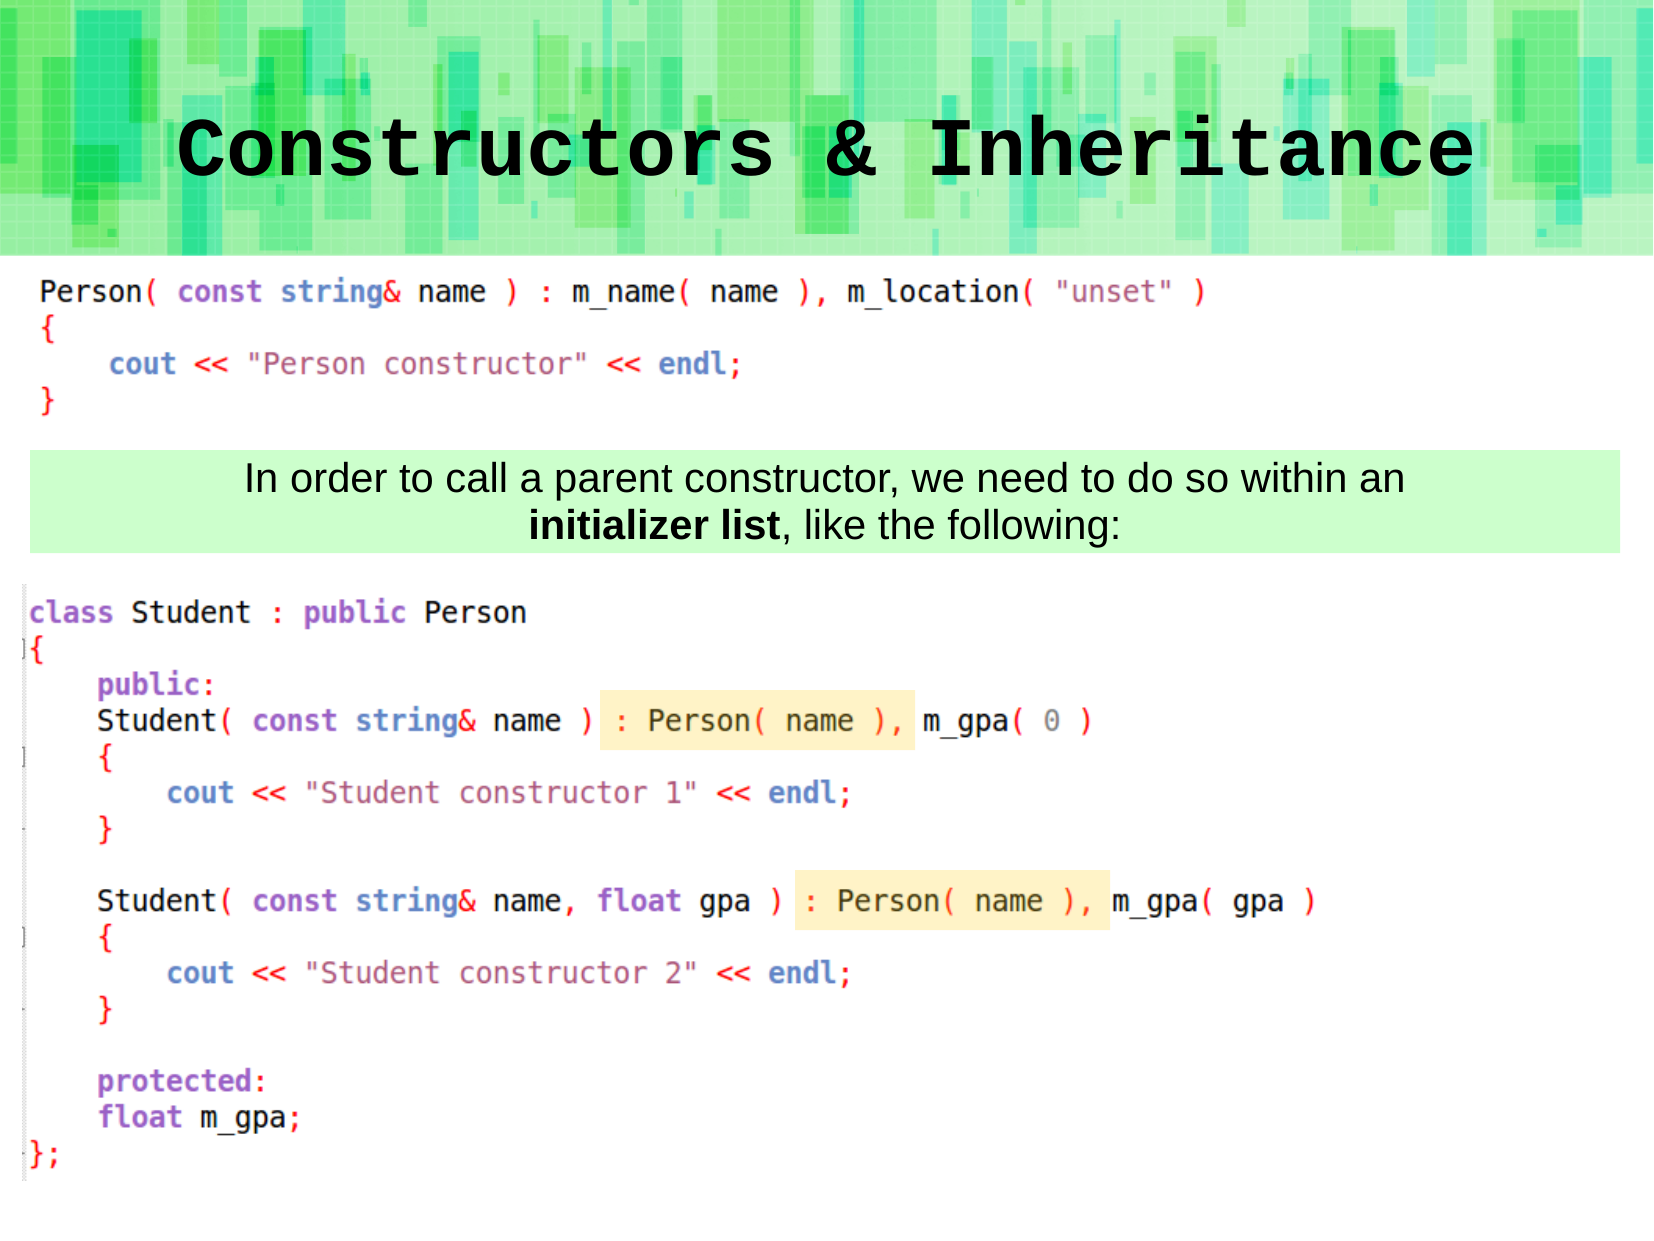

# Constructors & Inheritance
In order to call a parent constructor, we need to do so within an
initializer list, like the following: